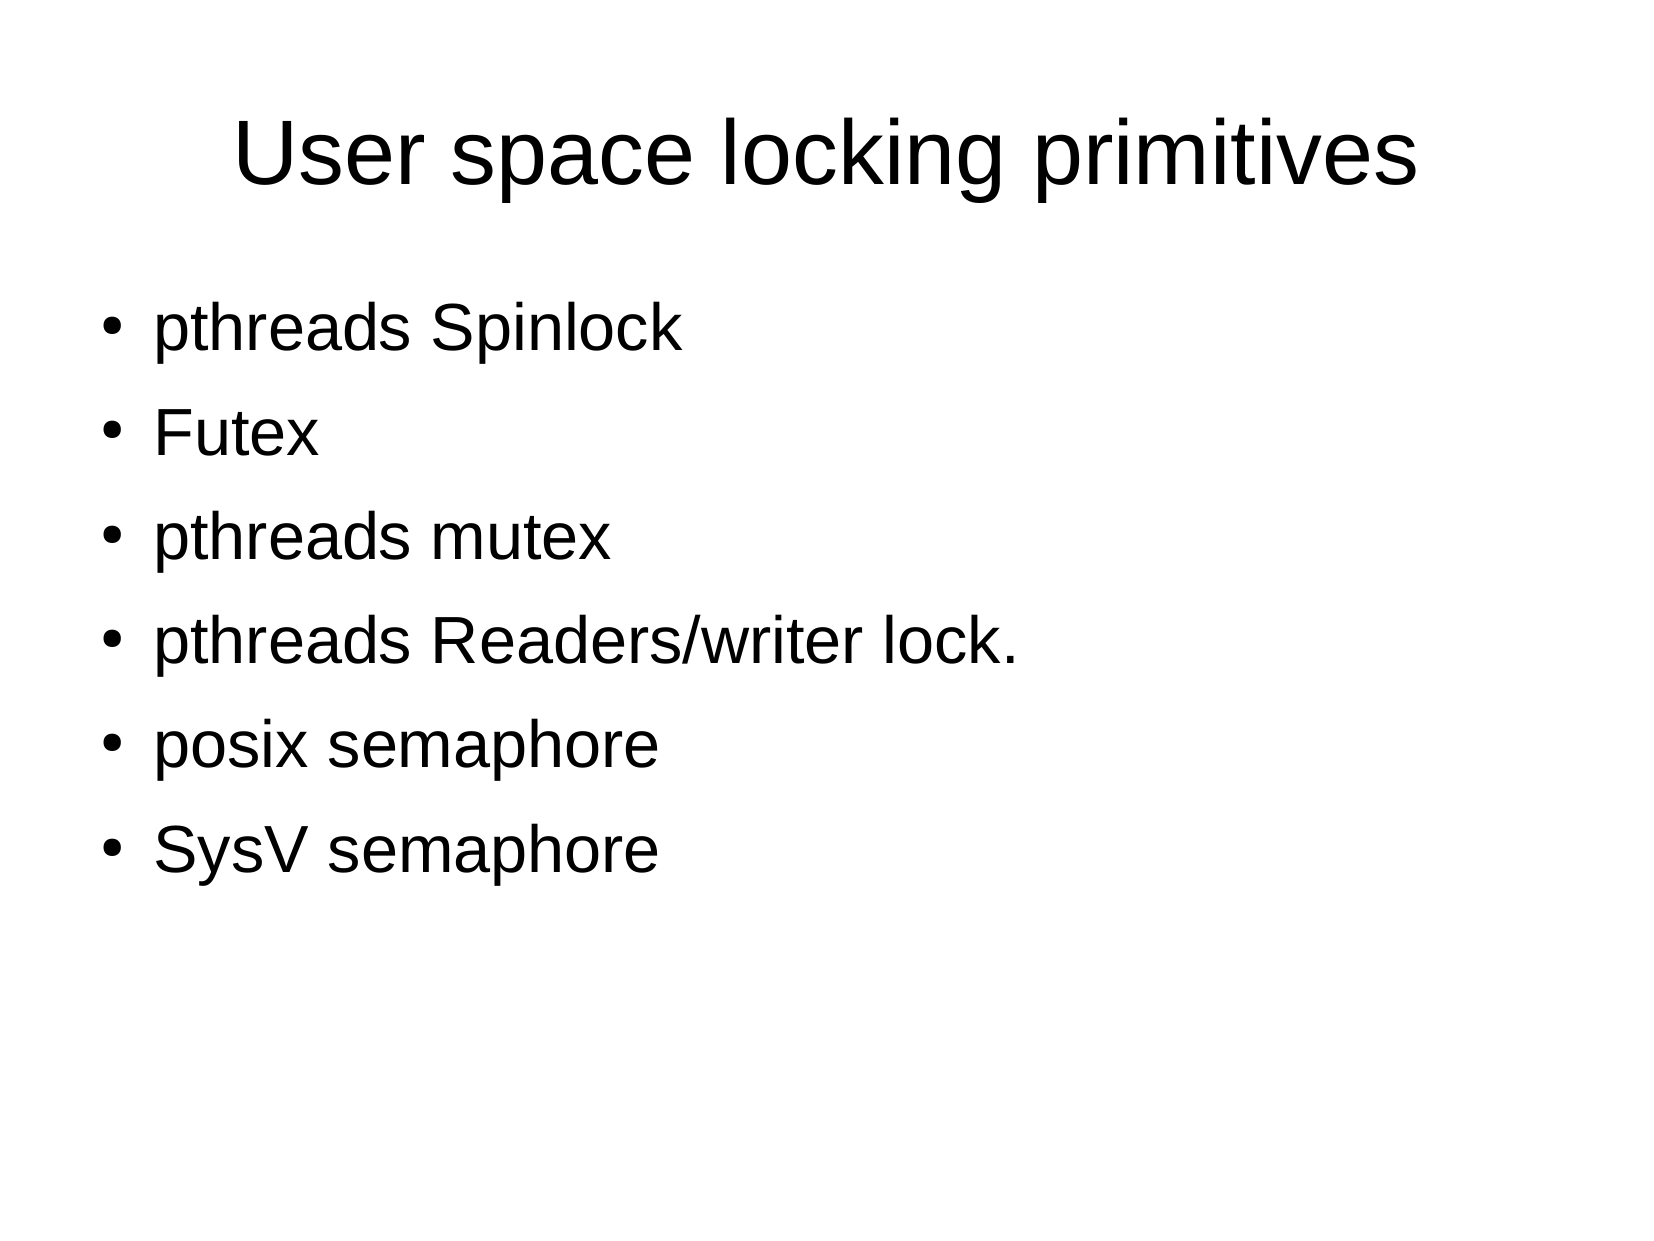

# User space locking primitives
pthreads Spinlock
Futex
pthreads mutex
pthreads Readers/writer lock.
posix semaphore
SysV semaphore